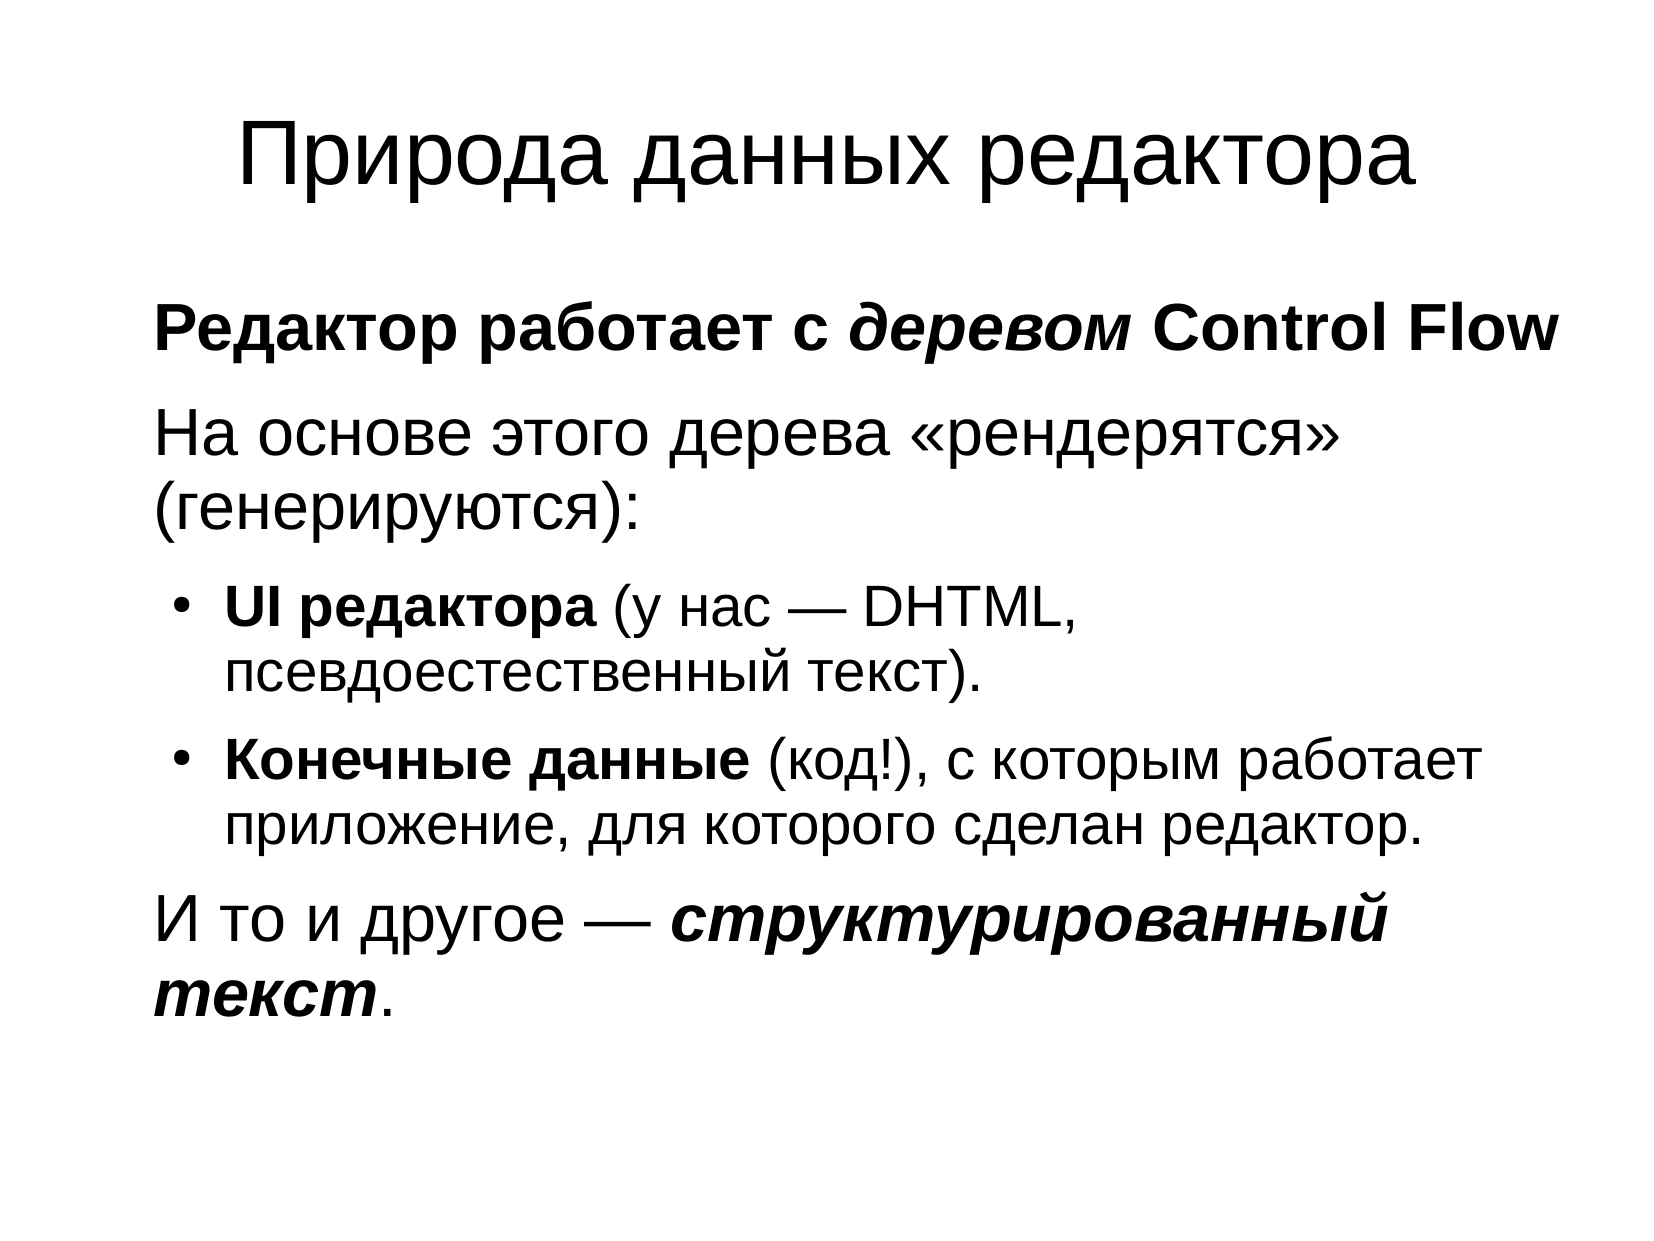

# Природа данных редактора
Редактор работает с деревом Control Flow
На основе этого дерева «рендерятся» (генерируются):
UI редактора (у нас — DHTML, псевдоестественный текст).
Конечные данные (код!), с которым работает приложение, для которого сделан редактор.
И то и другое — структурированный текст.